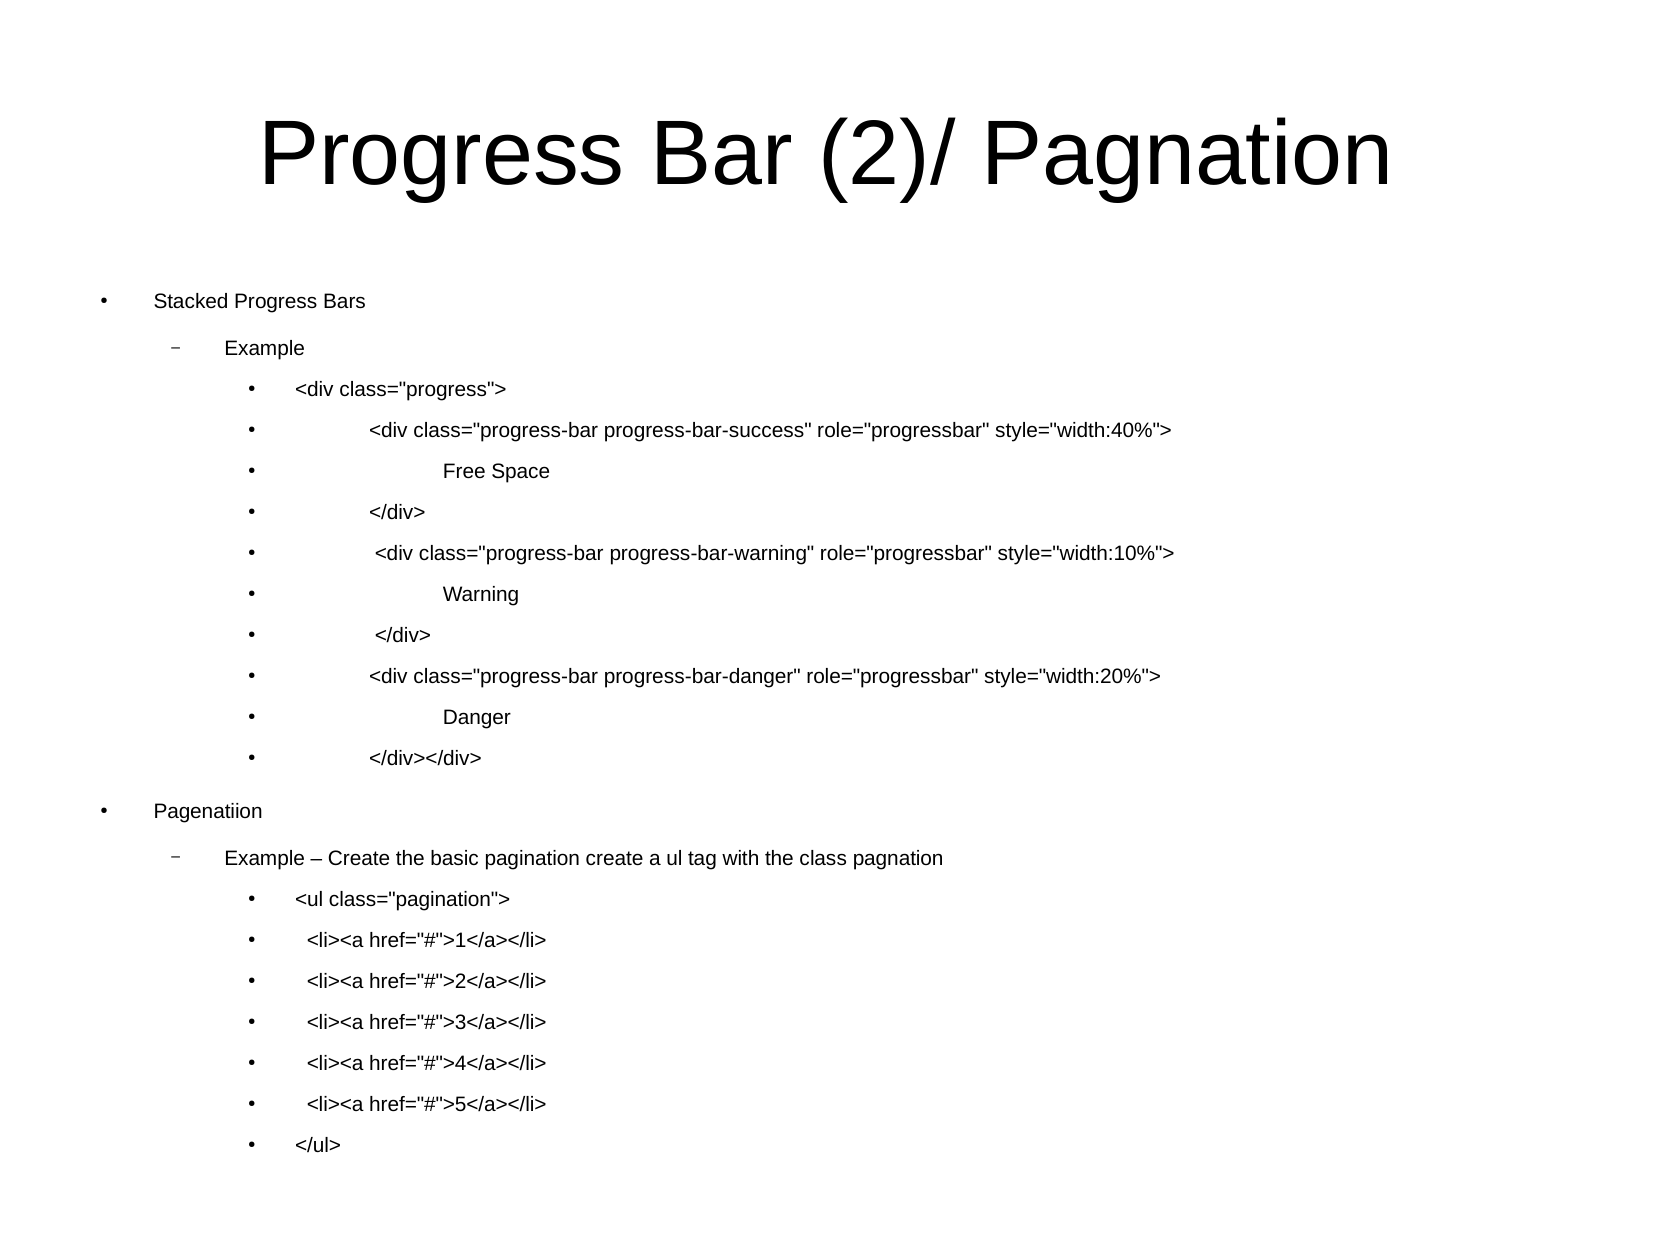

# Progress Bar (2)/ Pagnation
Stacked Progress Bars
Example
<div class="progress">
 	<div class="progress-bar progress-bar-success" role="progressbar" style="width:40%">
 		Free Space
 	</div>
 	 <div class="progress-bar progress-bar-warning" role="progressbar" style="width:10%">
 		Warning
 	 </div>
 	<div class="progress-bar progress-bar-danger" role="progressbar" style="width:20%">
 		Danger
 	</div></div>
Pagenatiion
Example – Create the basic pagination create a ul tag with the class pagnation
<ul class="pagination">
 <li><a href="#">1</a></li>
 <li><a href="#">2</a></li>
 <li><a href="#">3</a></li>
 <li><a href="#">4</a></li>
 <li><a href="#">5</a></li>
</ul>